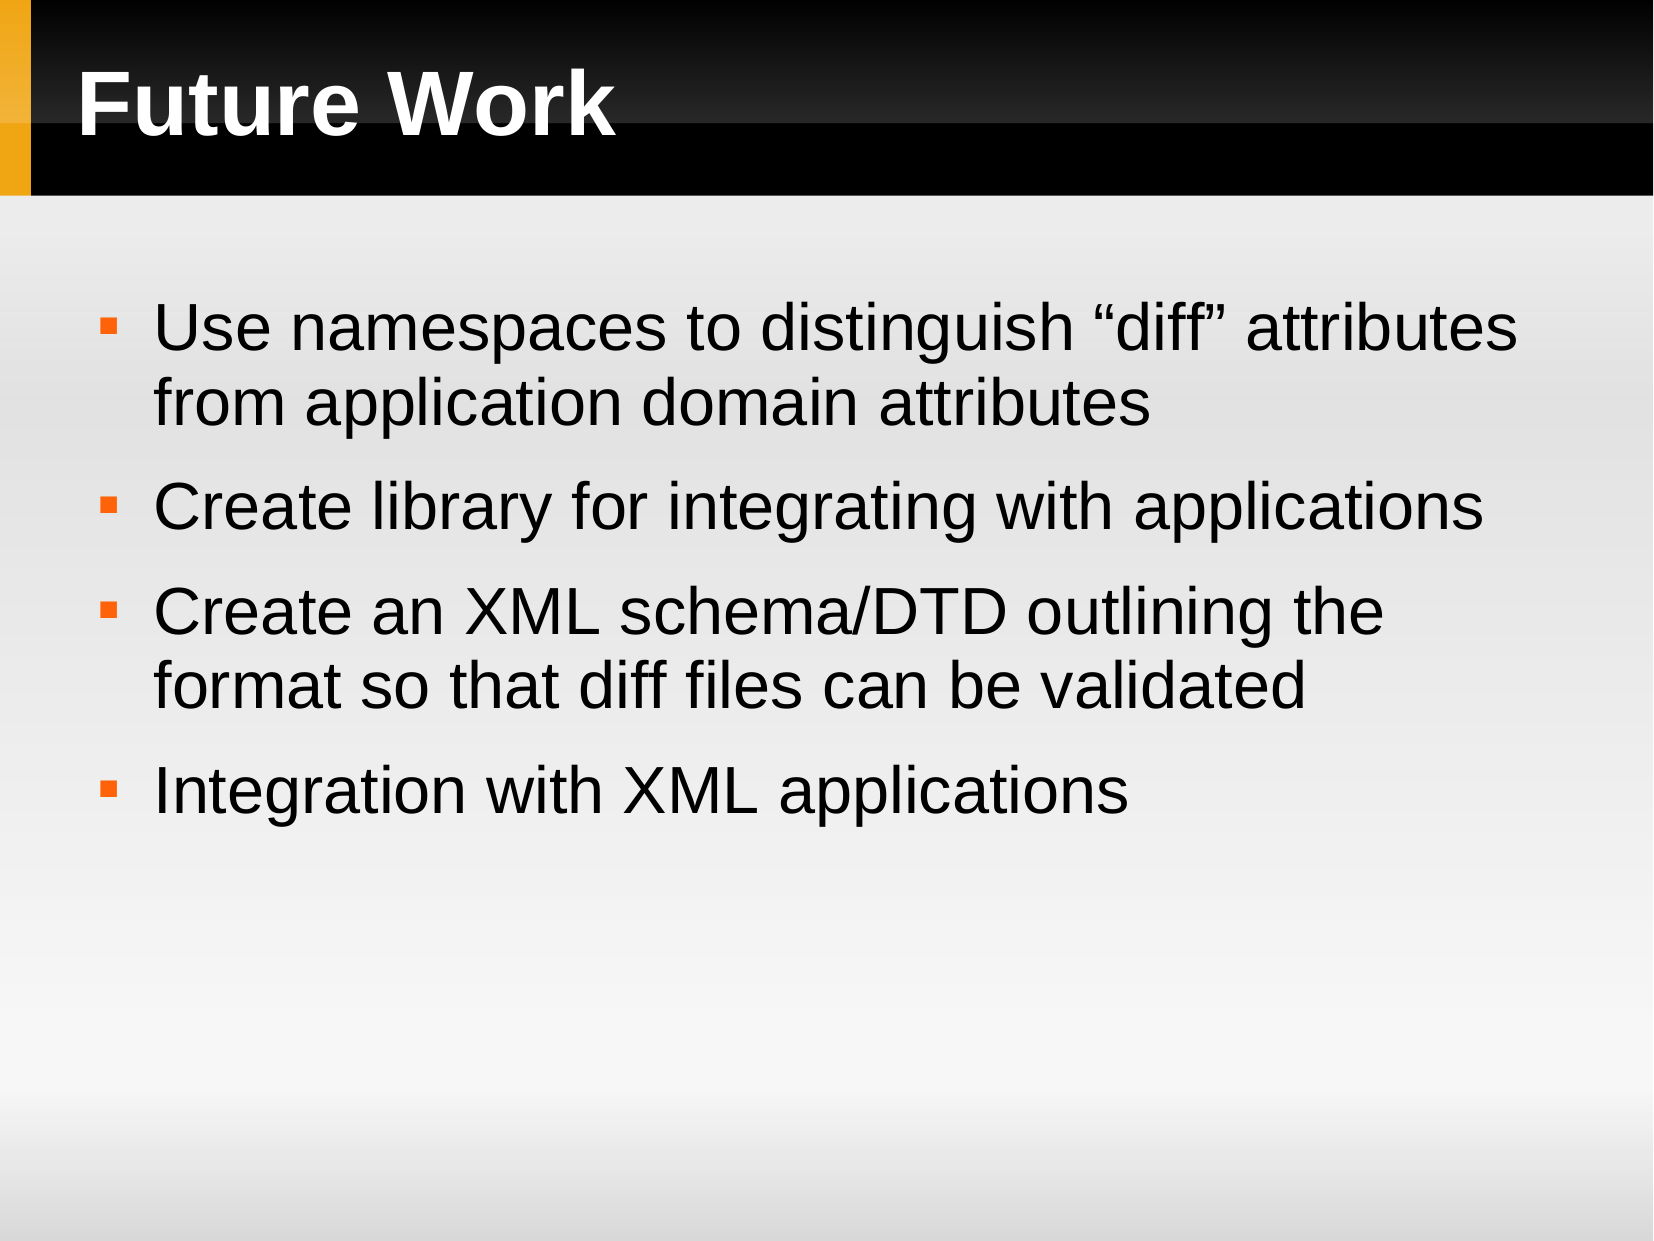

# Future Work
Use namespaces to distinguish “diff” attributes from application domain attributes
Create library for integrating with applications
Create an XML schema/DTD outlining the format so that diff files can be validated
Integration with XML applications